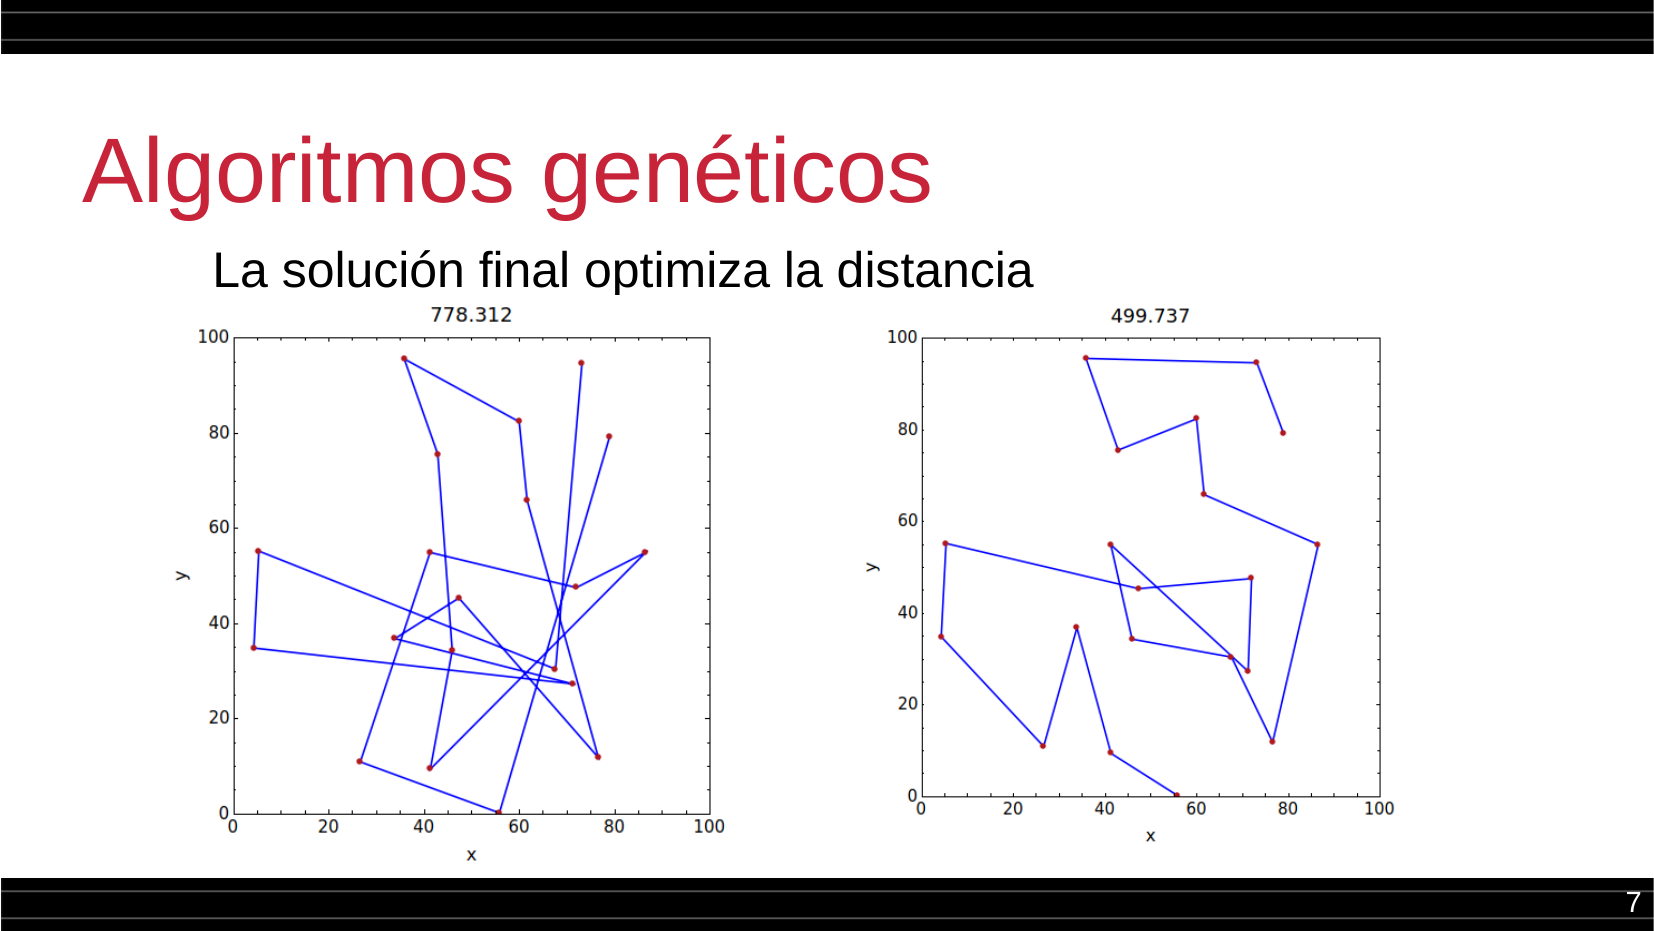

# Algoritmos genéticos
La solución final optimiza la distancia